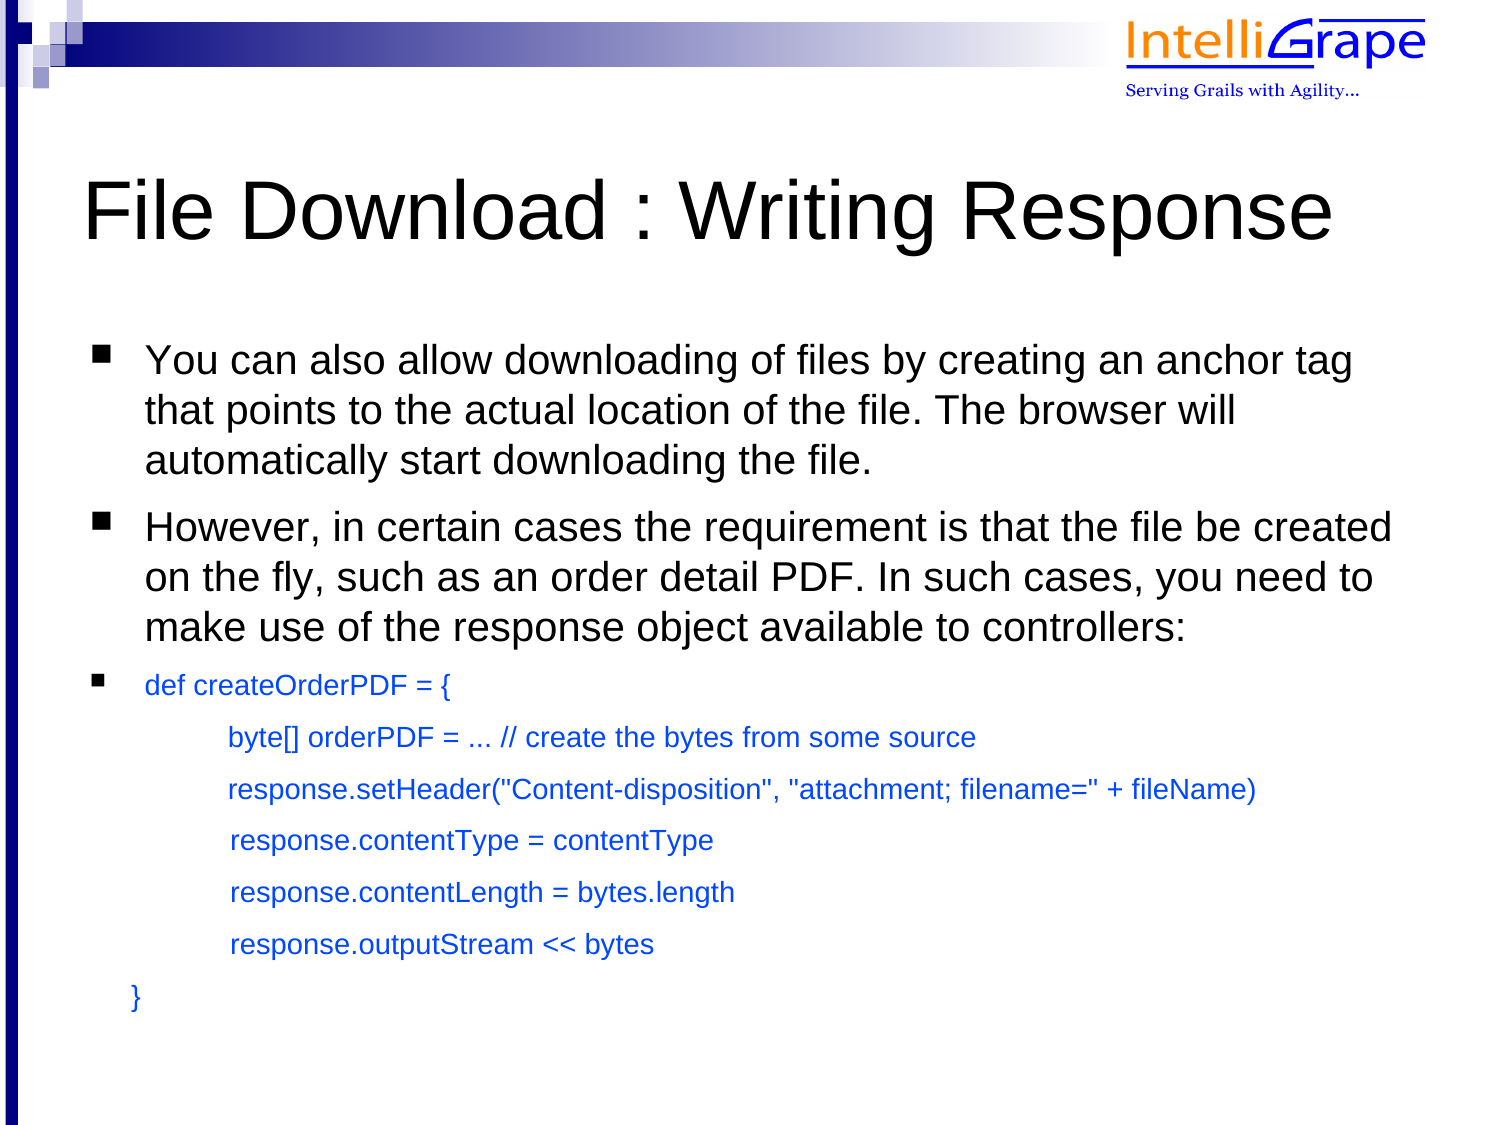

# File Download : Writing Response
You can also allow downloading of files by creating an anchor tag that points to the actual location of the file. The browser will automatically start downloading the file.
However, in certain cases the requirement is that the file be created on the fly, such as an order detail PDF. In such cases, you need to make use of the response object available to controllers:
def createOrderPDF = {
 		 byte[] orderPDF = ... // create the bytes from some source
 		 response.setHeader("Content-disposition", "attachment; filename=" + fileName)
 response.contentType = contentType
 response.contentLength = bytes.length
 response.outputStream << bytes
 }